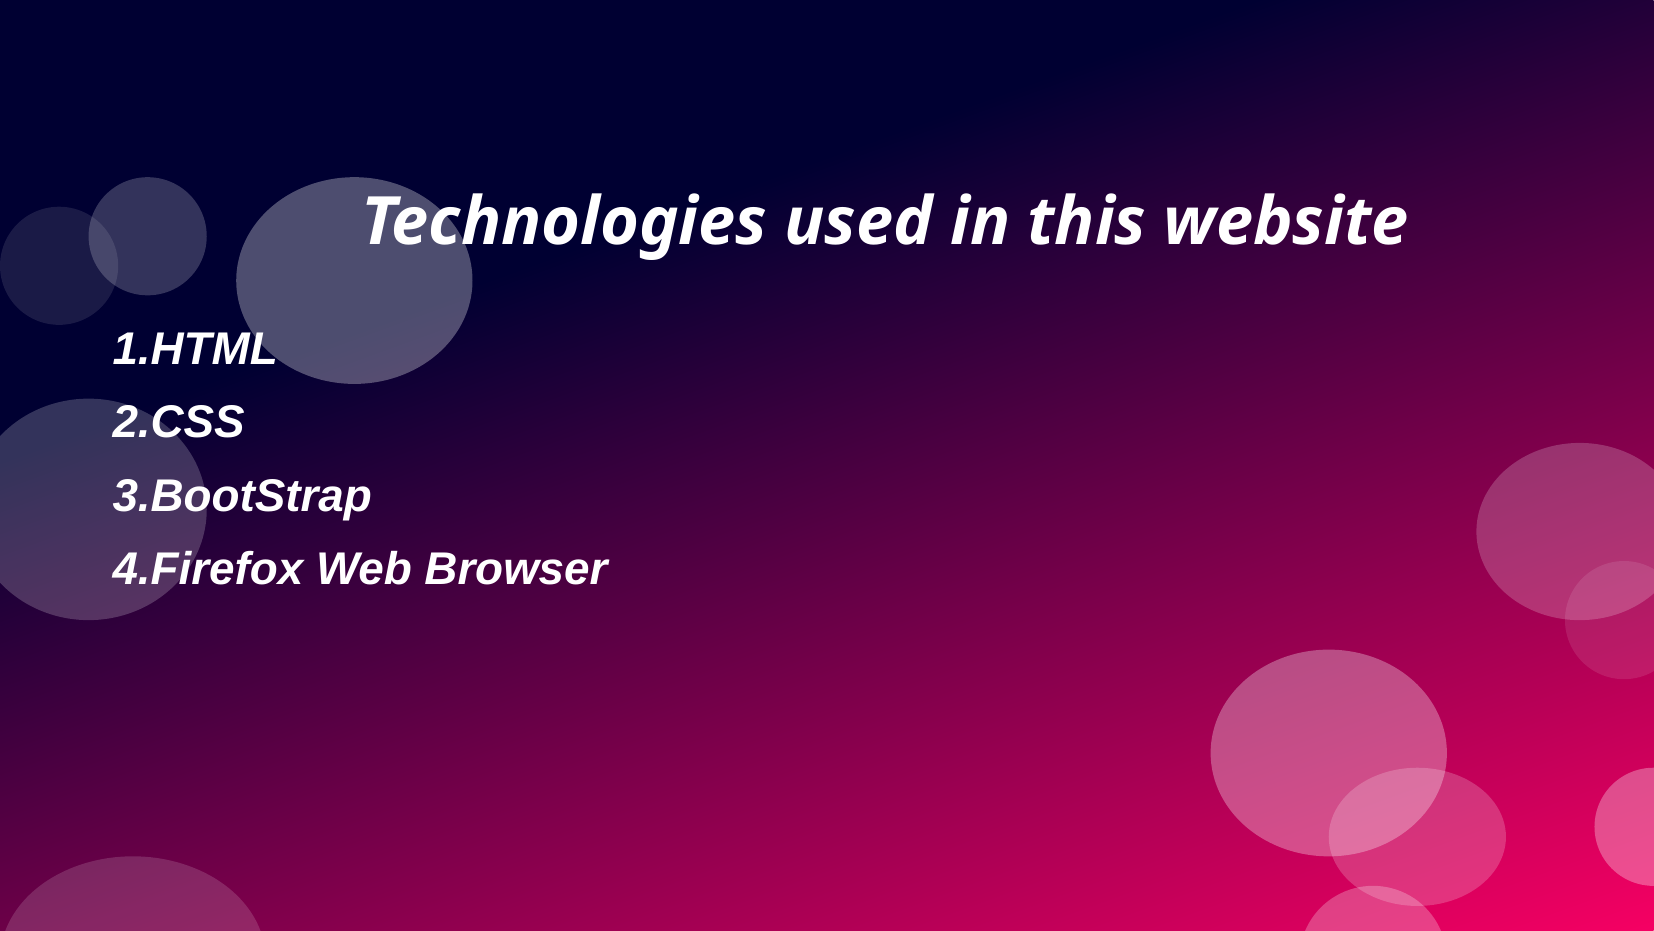

# Technologies used in this website
1.HTML
2.CSS
3.BootStrap
4.Firefox Web Browser